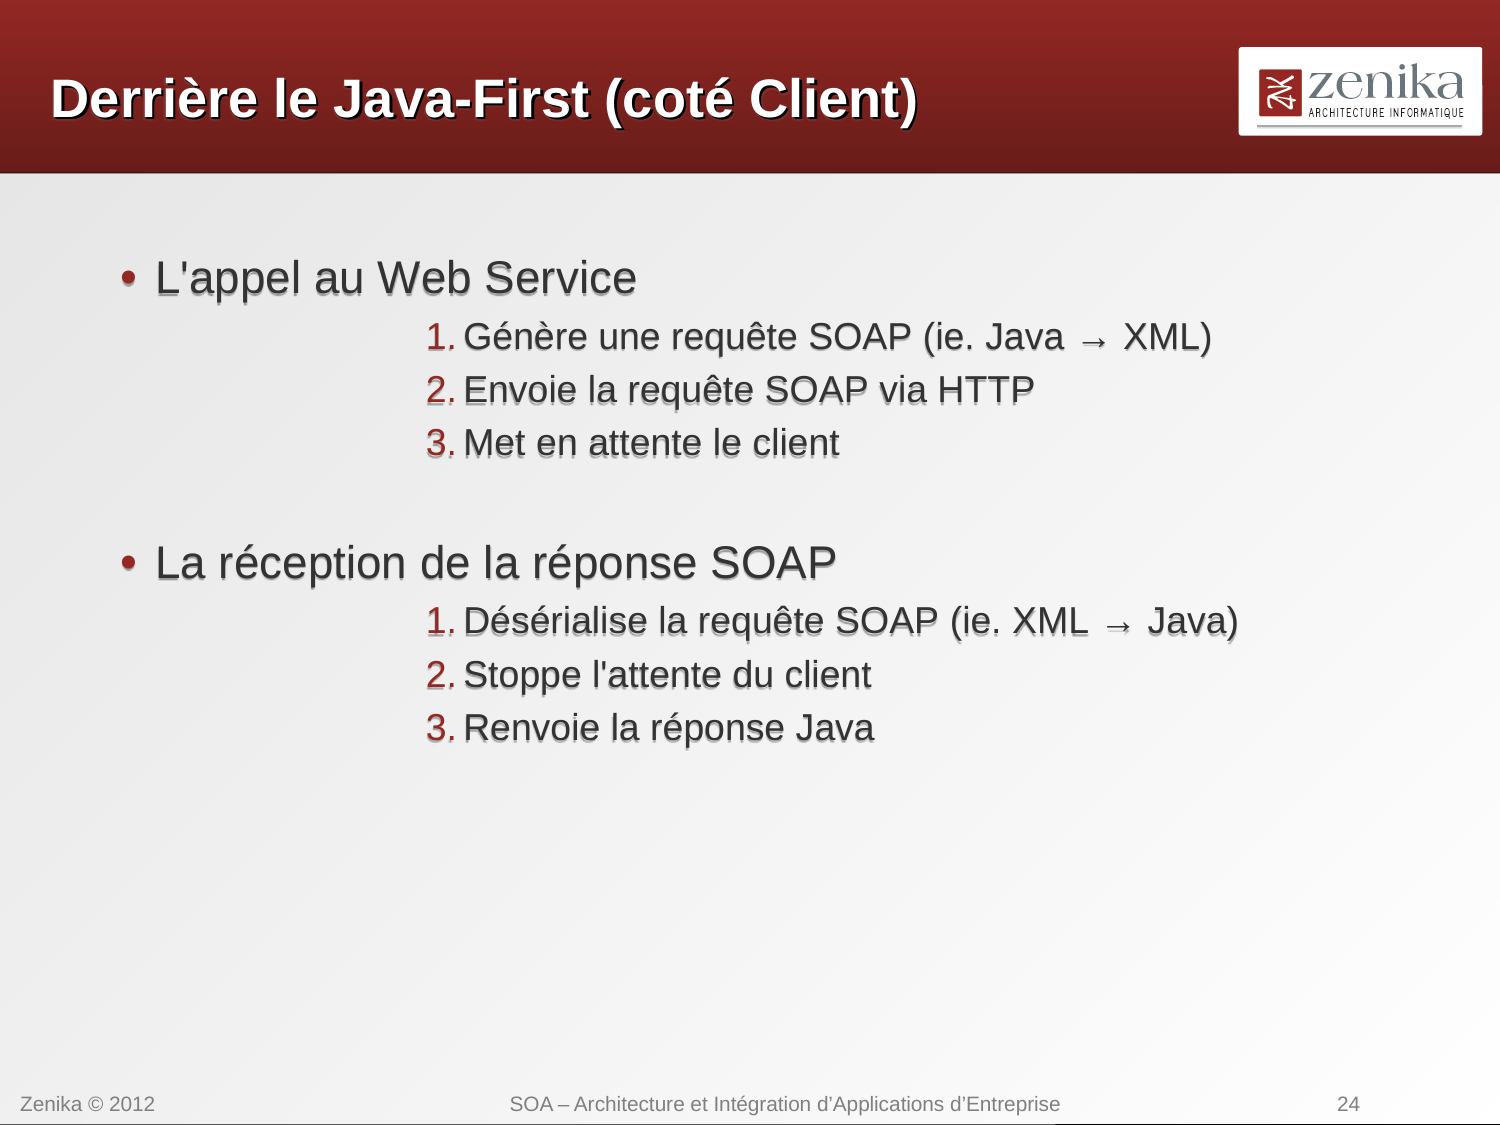

# Derrière le Java-First (coté Client)
L'appel au Web Service
Génère une requête SOAP (ie. Java → XML)
Envoie la requête SOAP via HTTP
Met en attente le client
La réception de la réponse SOAP
Désérialise la requête SOAP (ie. XML → Java)
Stoppe l'attente du client
Renvoie la réponse Java